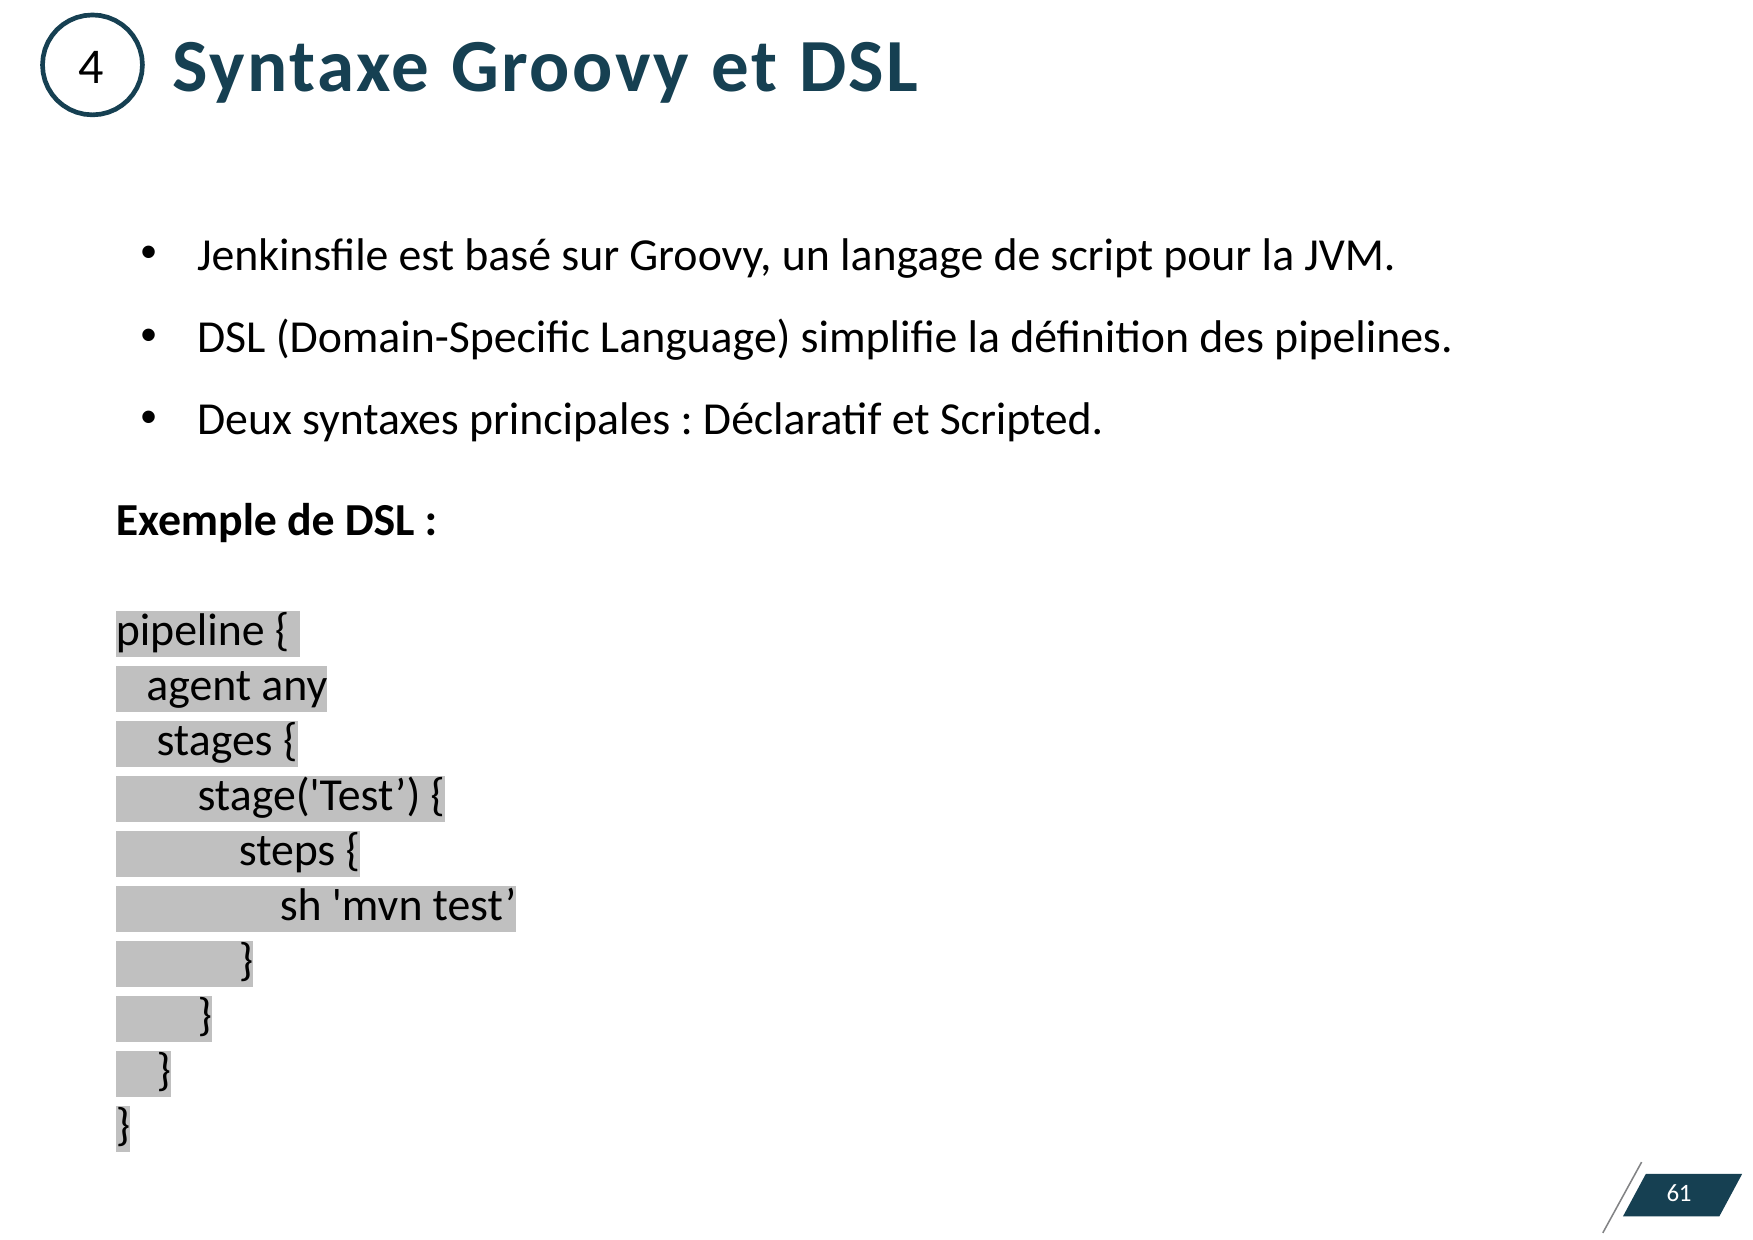

# Syntaxe Groovy et DSL
4
Jenkinsfile est basé sur Groovy, un langage de script pour la JVM.
DSL (Domain-Specific Language) simplifie la définition des pipelines.
Deux syntaxes principales : Déclaratif et Scripted.
Exemple de DSL :
pipeline {
 agent any
 stages {
 stage('Test’) {
 steps {
 sh 'mvn test’
 }
 }
 }
}
61